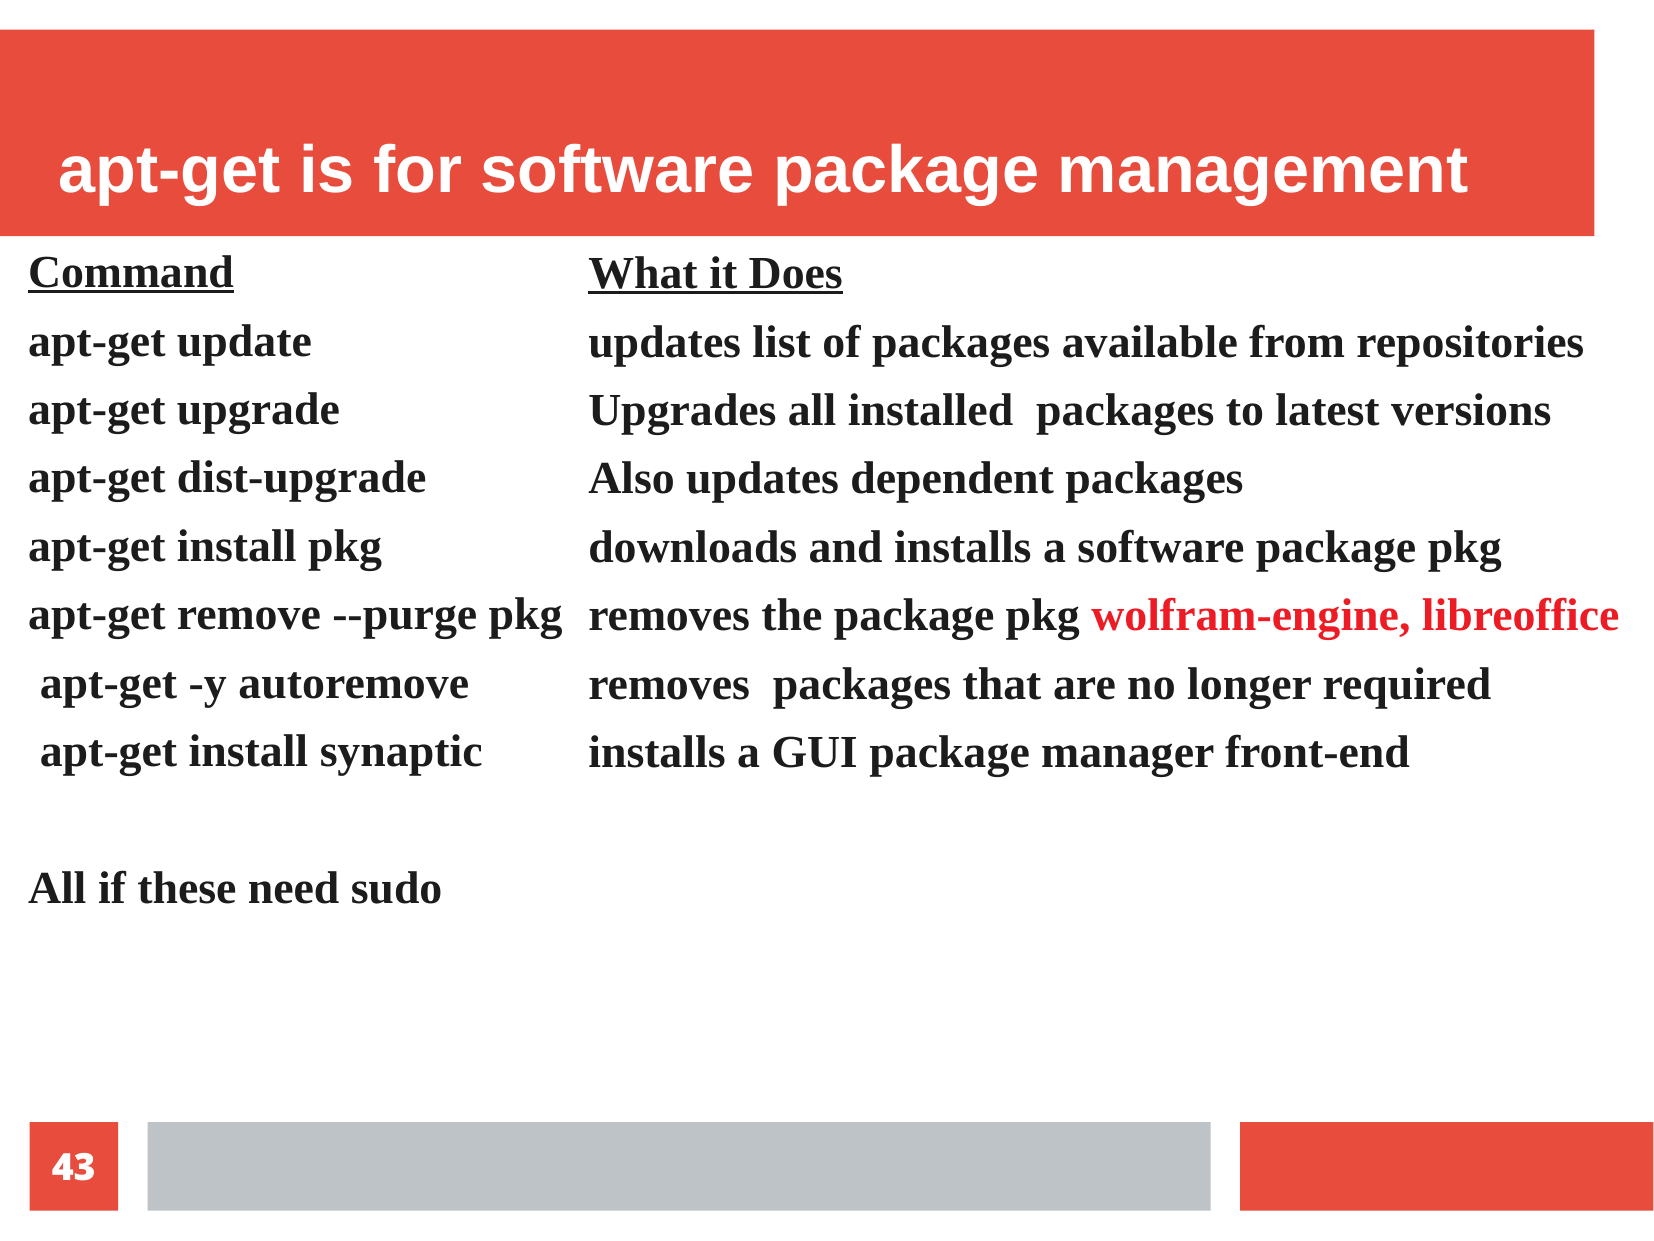

# apt-get is for software package management
Command
apt-get update
apt-get upgrade
apt-get dist-upgrade
apt-get install pkg
apt-get remove --purge pkg
 apt-get -y autoremove
 apt-get install synaptic
All if these need sudo
What it Does
updates list of packages available from repositories
Upgrades all installed packages to latest versions
Also updates dependent packages
downloads and installs a software package pkg
removes the package pkg wolfram-engine, libreoffice
removes packages that are no longer required
installs a GUI package manager front-end
43